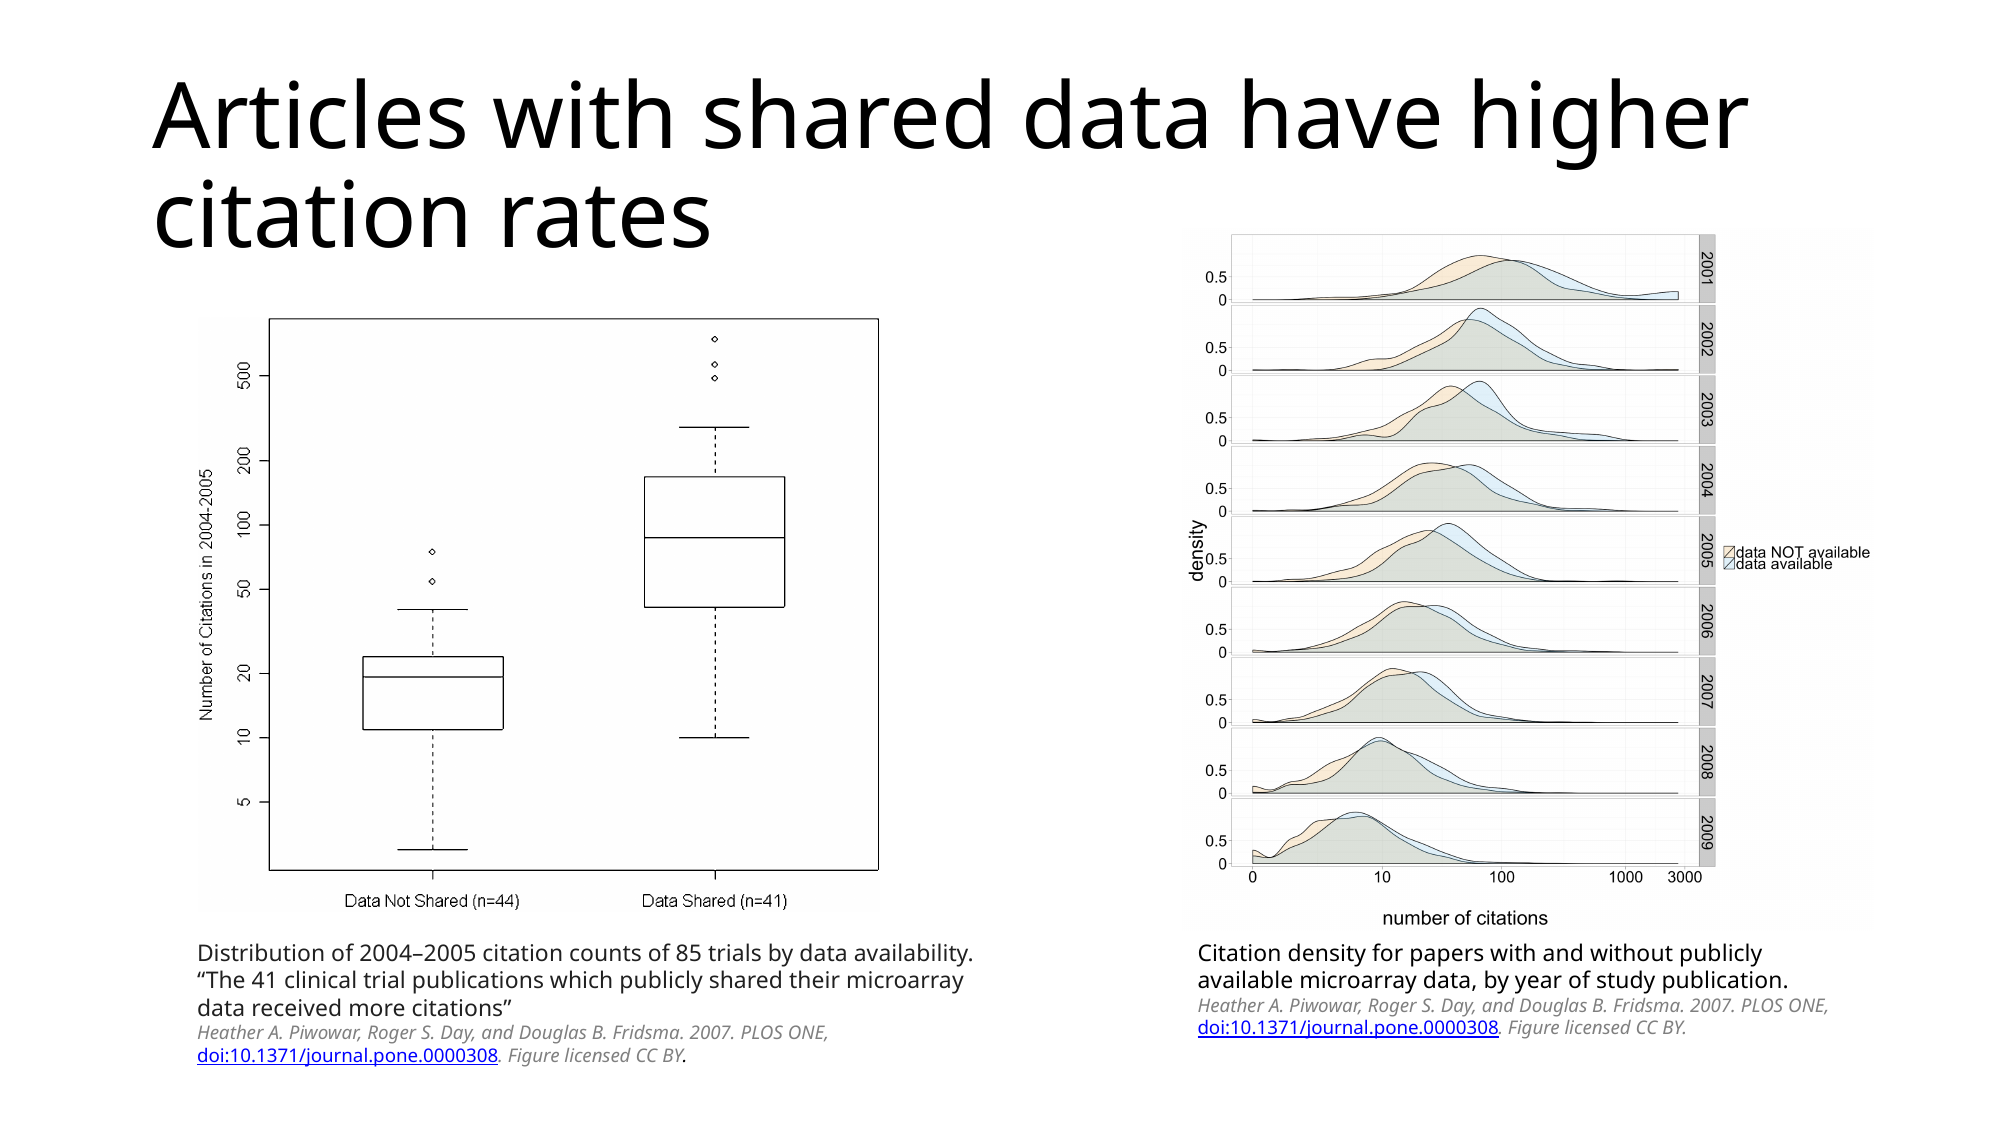

Articles with shared data have higher citation rates
Distribution of 2004–2005 citation counts of 85 trials by data availability.
“The 41 clinical trial publications which publicly shared their microarray data received more citations”
Heather A. Piwowar, Roger S. Day, and Douglas B. Fridsma. 2007. PLOS ONE, doi:10.1371/journal.pone.0000308. Figure licensed CC BY.
Citation density for papers with and without publicly available microarray data, by year of study publication.
Heather A. Piwowar, Roger S. Day, and Douglas B. Fridsma. 2007. PLOS ONE, doi:10.1371/journal.pone.0000308. Figure licensed CC BY.